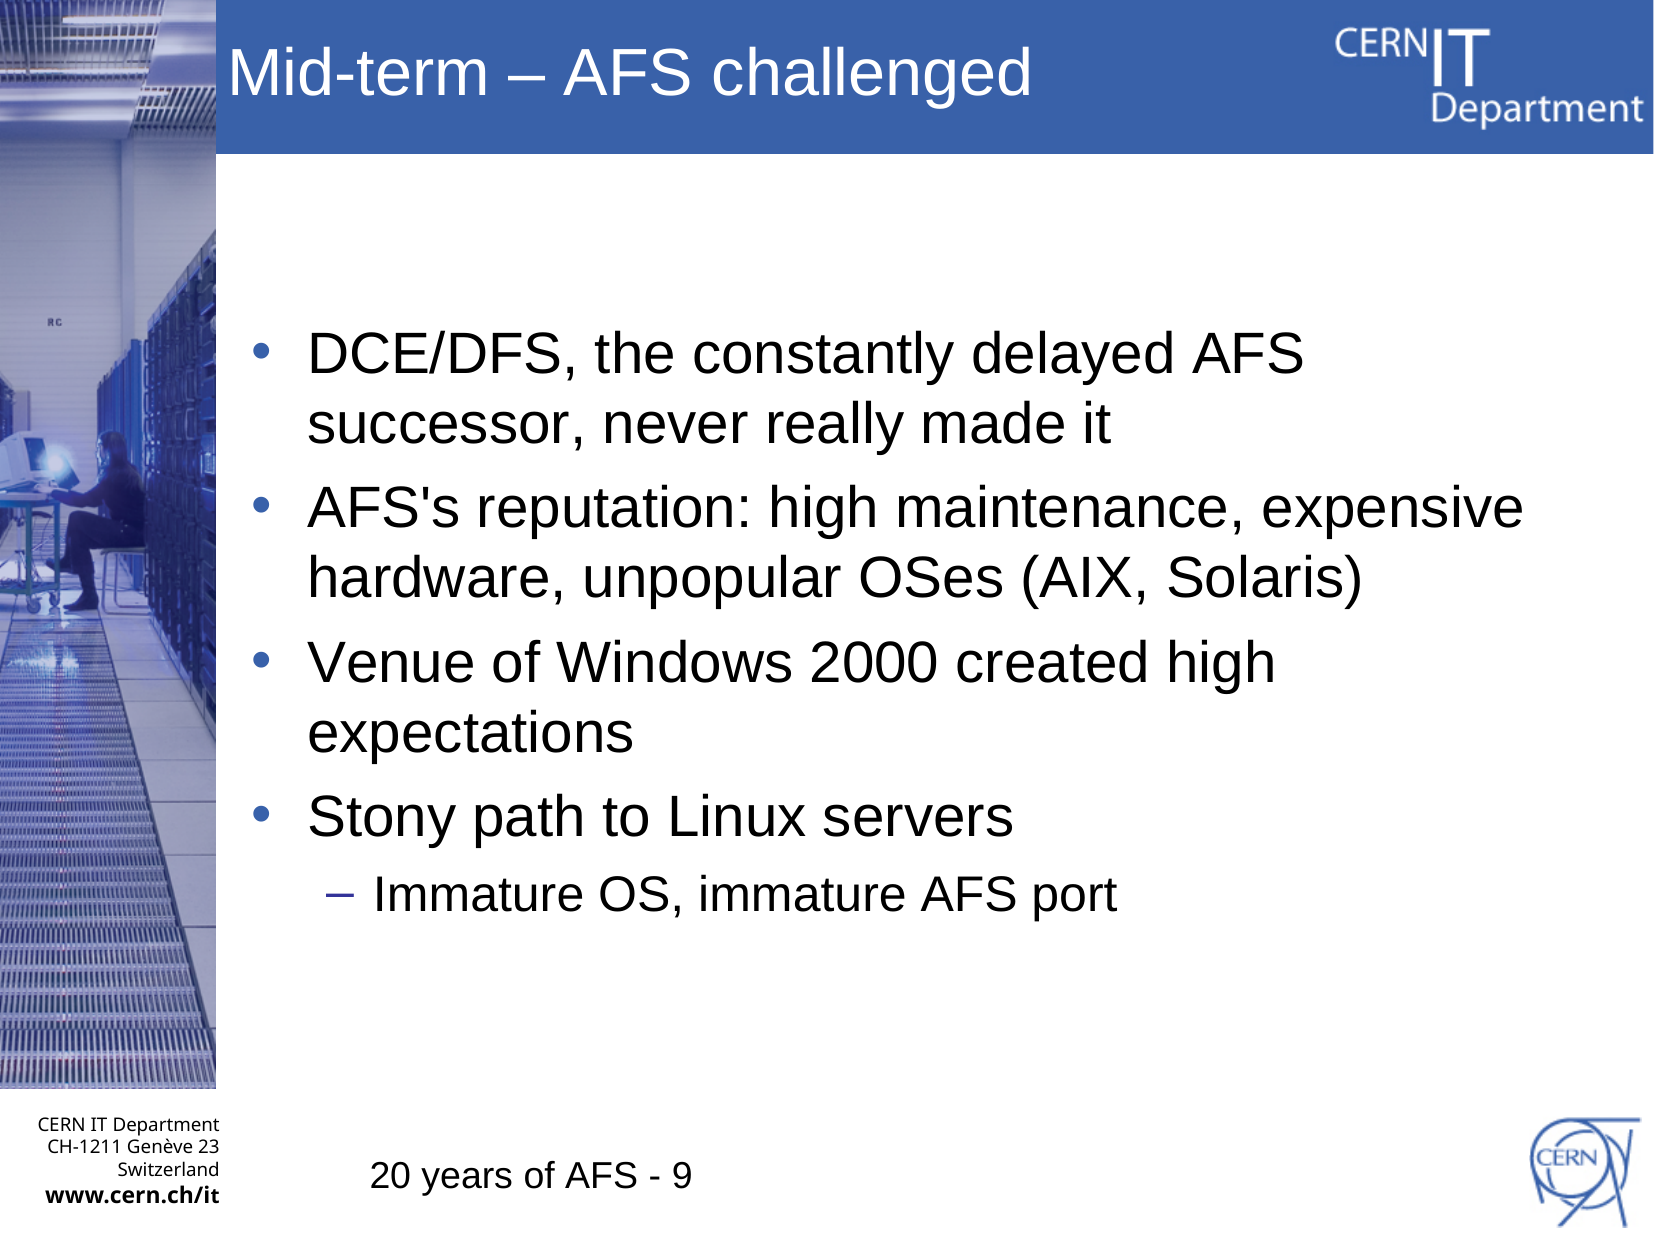

# Mid-term – AFS challenged
DCE/DFS, the constantly delayed AFS successor, never really made it
AFS's reputation: high maintenance, expensive hardware, unpopular OSes (AIX, Solaris)
Venue of Windows 2000 created high expectations
Stony path to Linux servers
Immature OS, immature AFS port